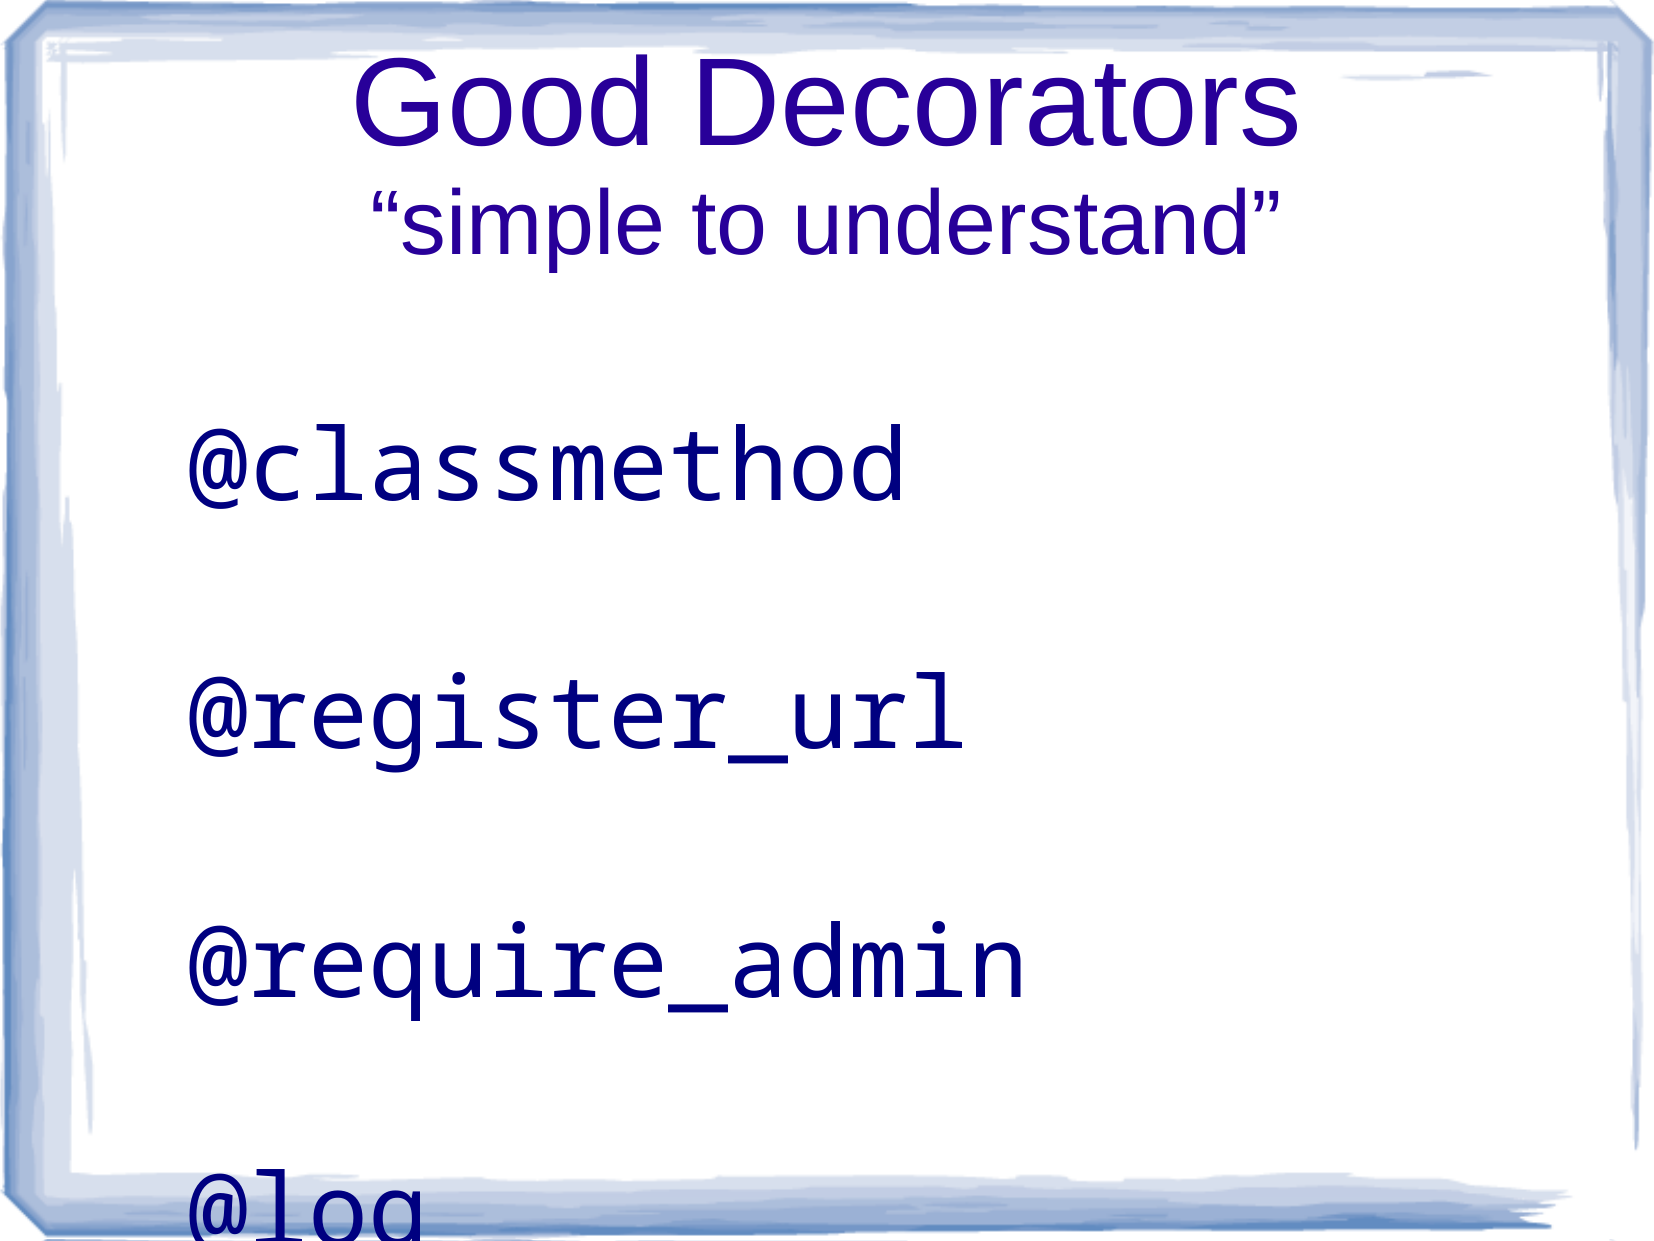

# Good Decorators “simple to understand”
@classmethod
@register_url
@require_admin
@log